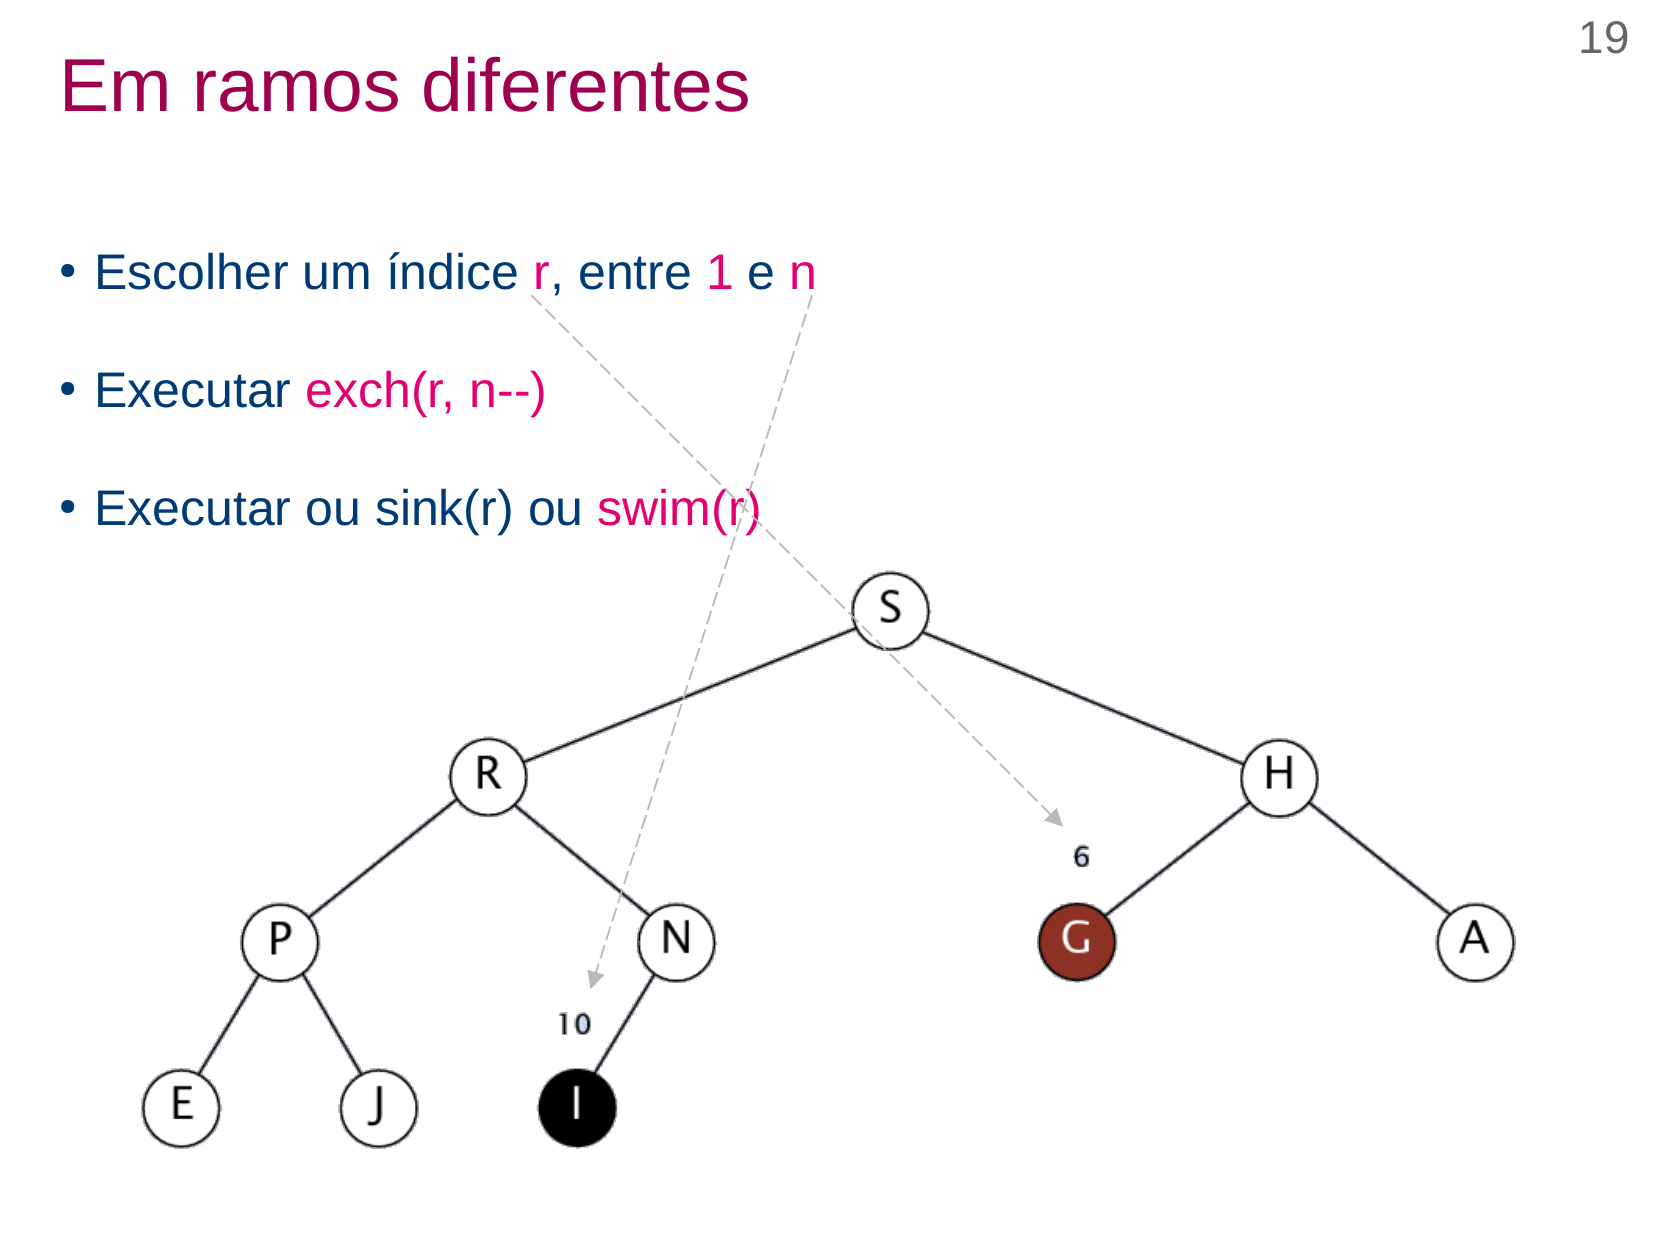

19
# Em ramos diferentes
Escolher um índice r, entre 1 e n
Executar exch(r, n--)
Executar ou sink(r) ou swim(r)